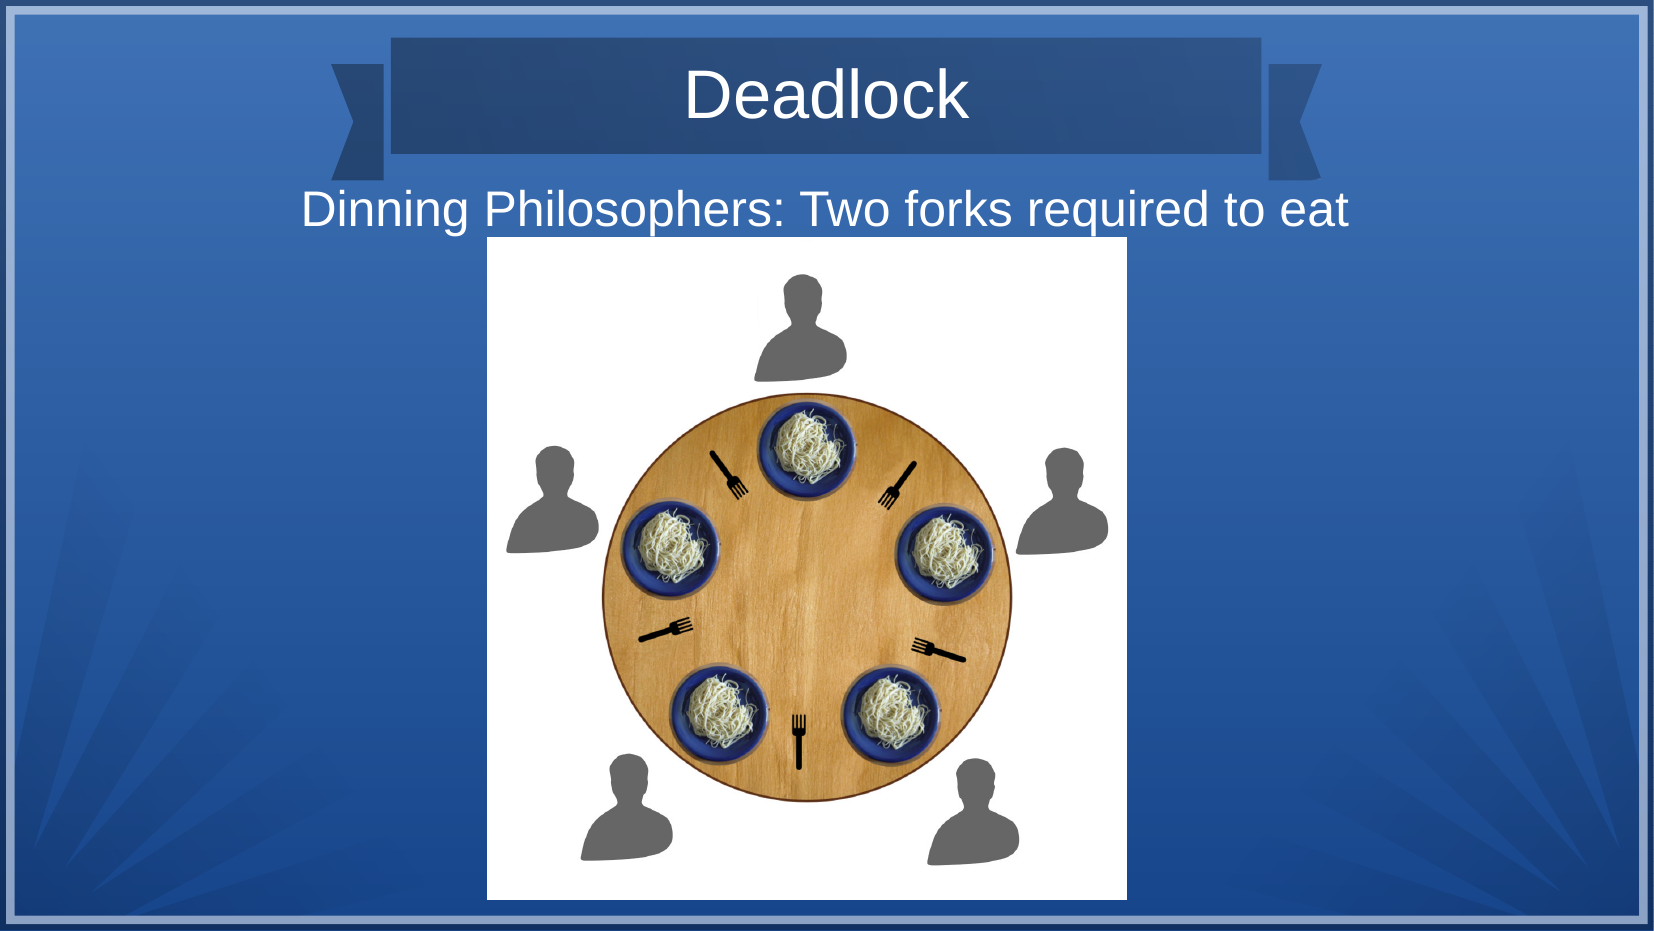

# Deadlock
Dinning Philosophers: Two forks required to eat